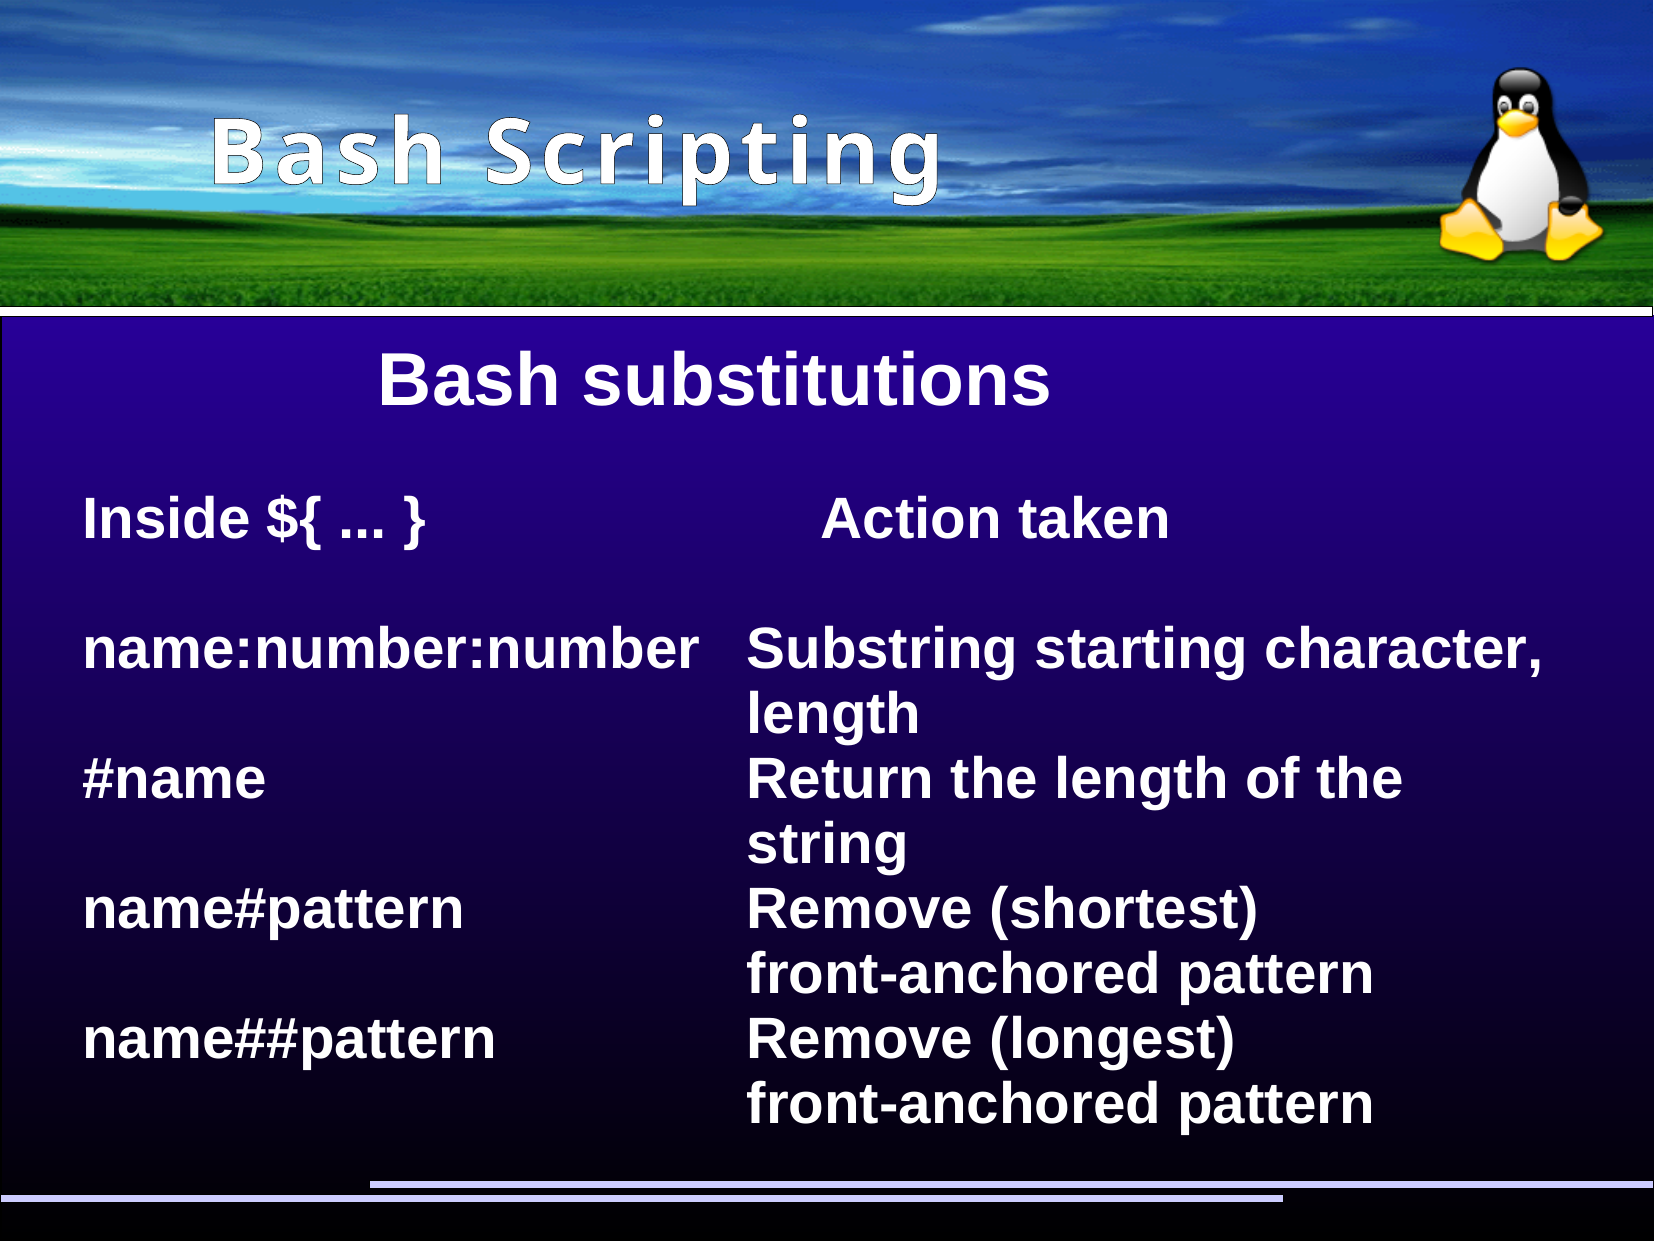

# Bash Scripting
					Bash substitutions
	Inside ${ ... }						Action taken
	name:number:number	Substring starting character,												length
	#name							Return the length of the 													string
	name#pattern				Remove (shortest)
										front-anchored pattern
	name##pattern				Remove (longest)
										front-anchored pattern